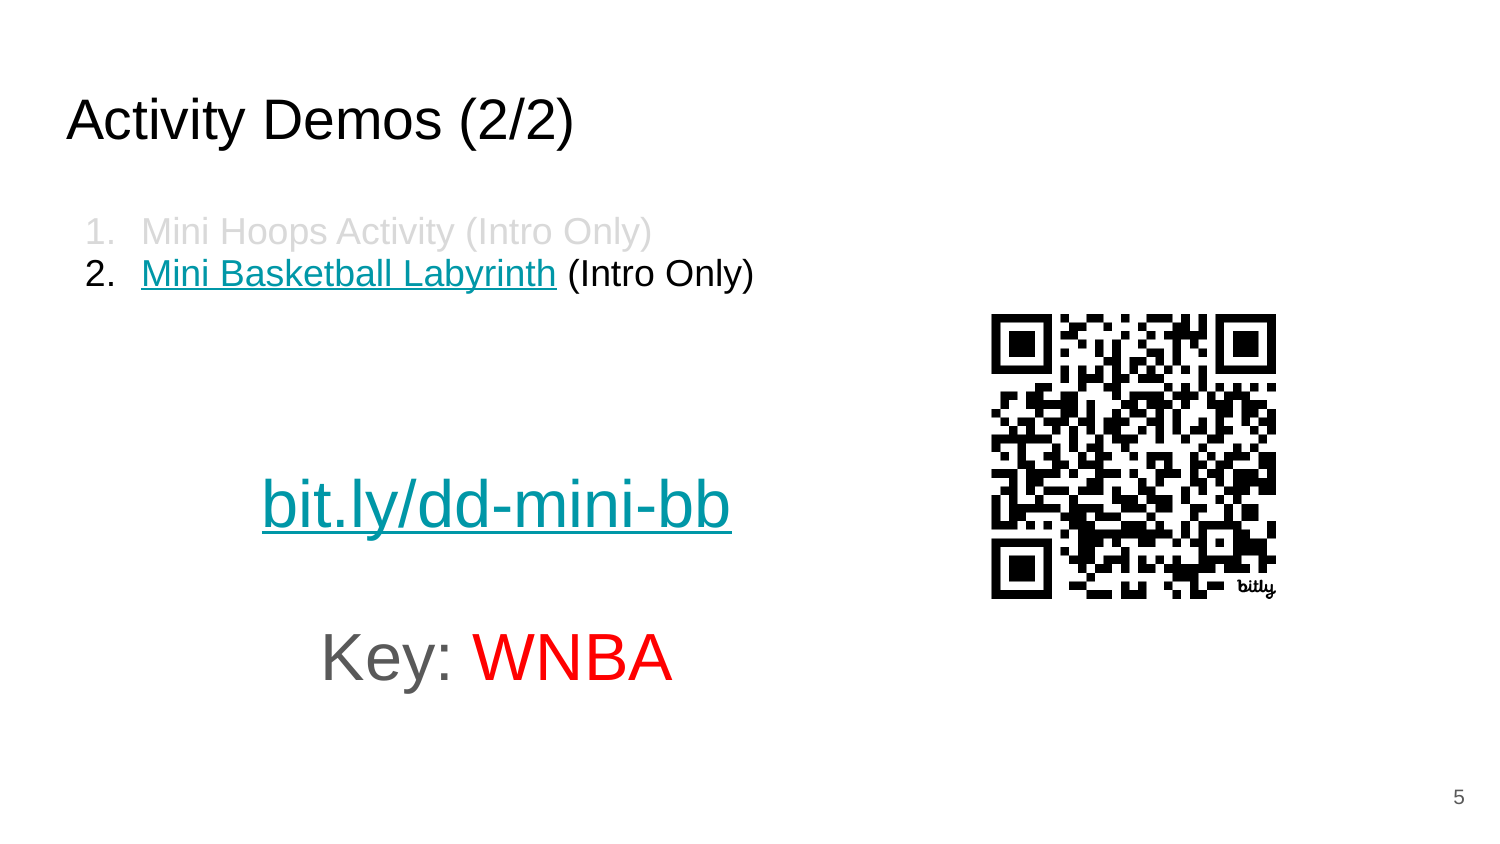

# Activity Demos (2/2)
Mini Hoops Activity (Intro Only)
Mini Basketball Labyrinth (Intro Only)
bit.ly/dd-mini-bb
Key: WNBA